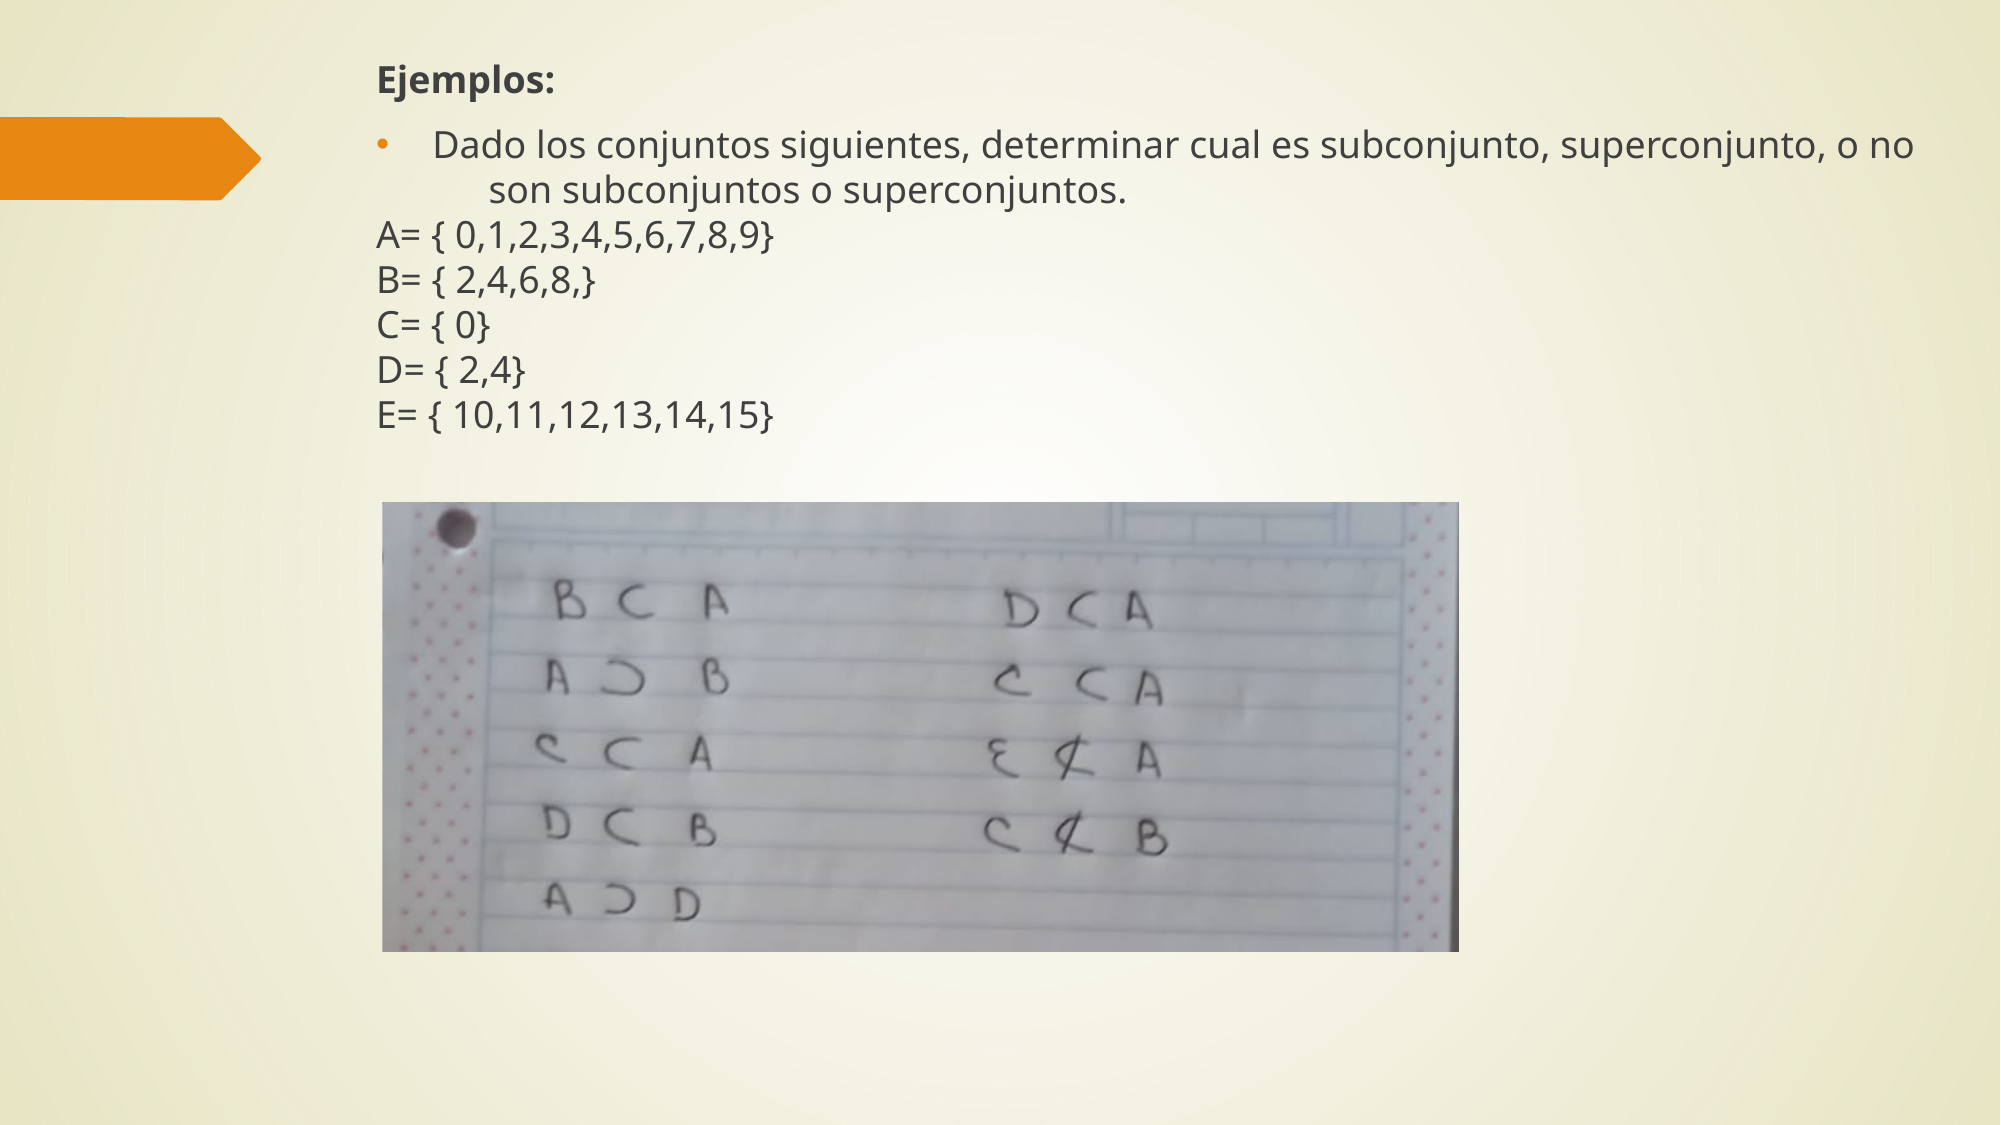

# Ejemplos:
Dado los conjuntos siguientes, determinar cual es subconjunto, superconjunto, o no son subconjuntos o superconjuntos.
A= { 0,1,2,3,4,5,6,7,8,9}
B= { 2,4,6,8,}
C= { 0}
D= { 2,4}
E= { 10,11,12,13,14,15}